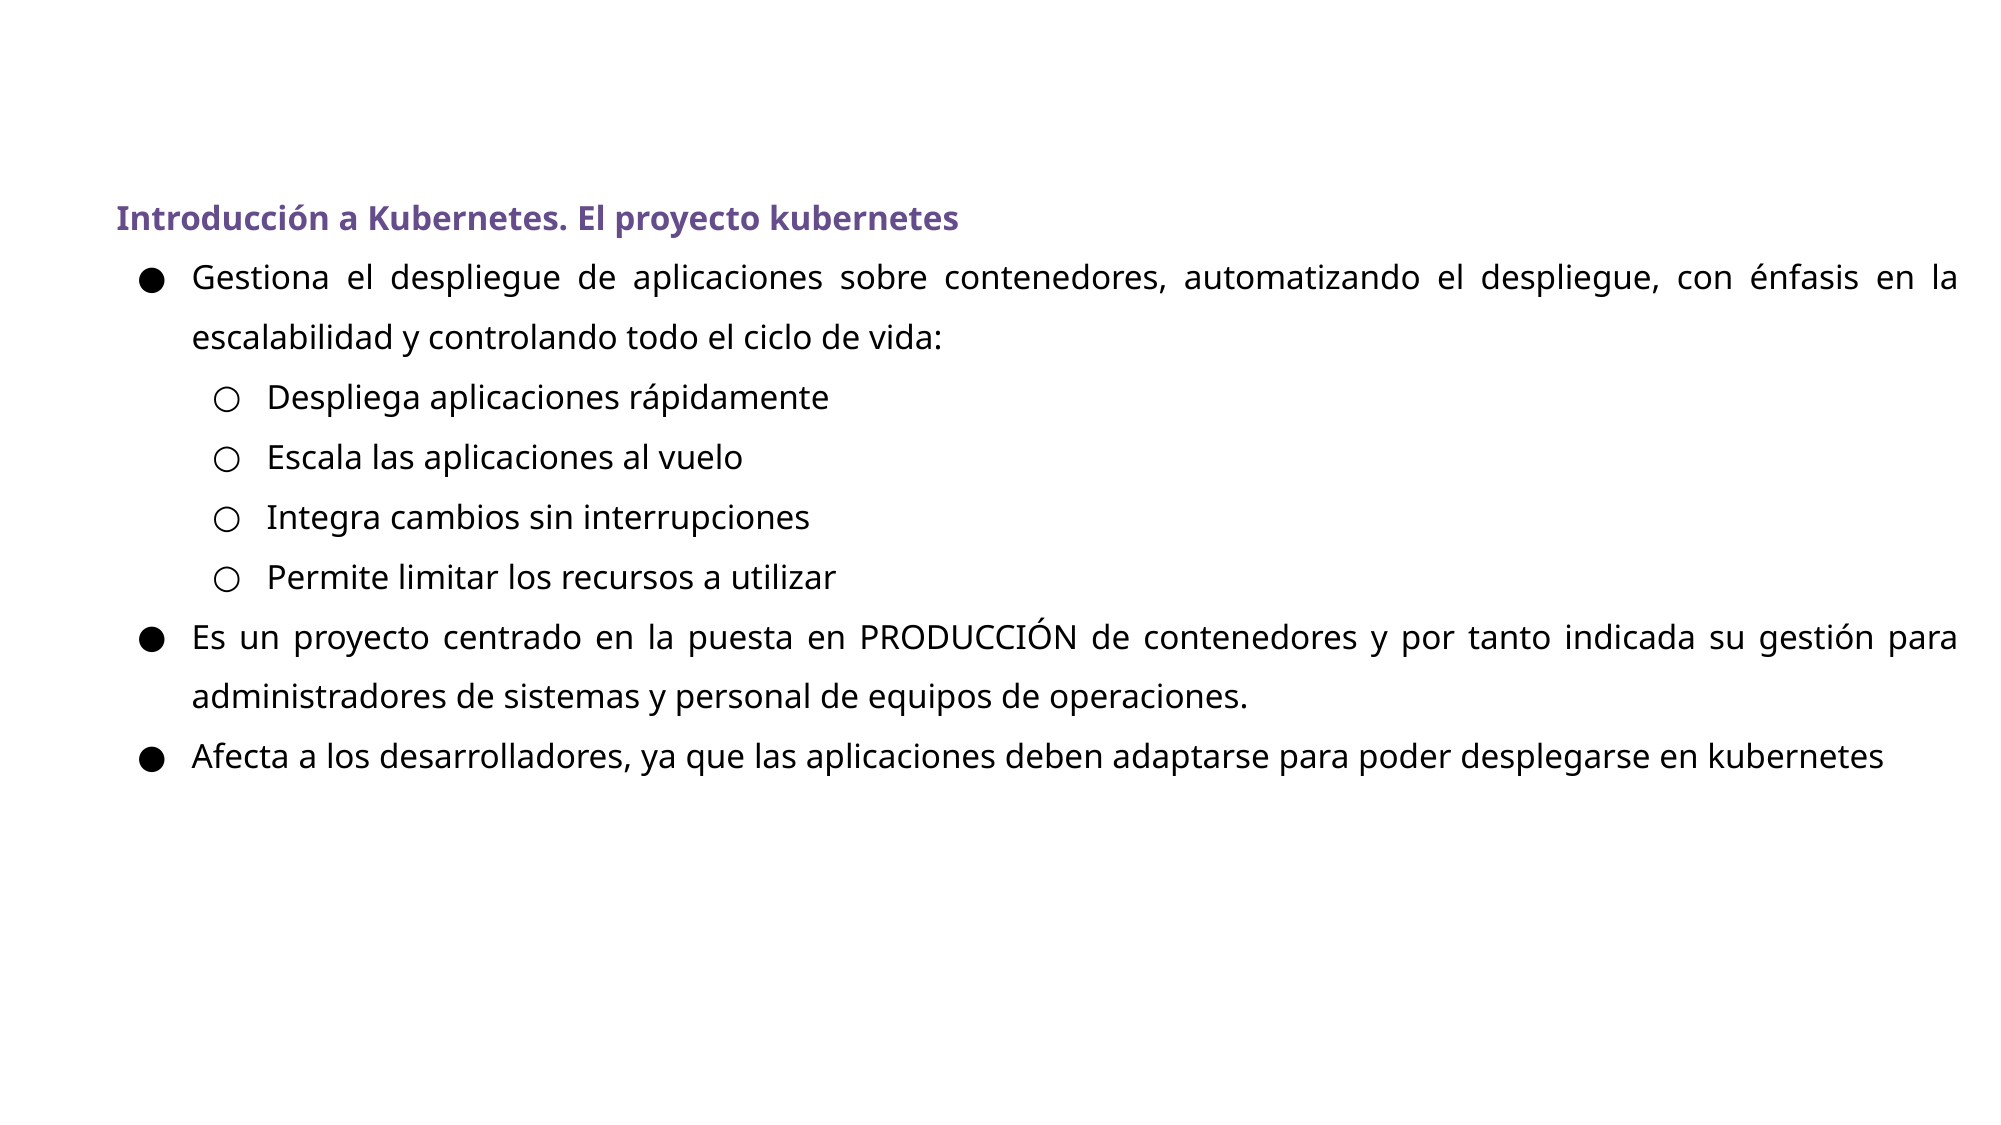

Introducción a Kubernetes. El proyecto kubernetes
Gestiona el despliegue de aplicaciones sobre contenedores, automatizando el despliegue, con énfasis en la escalabilidad y controlando todo el ciclo de vida:
Despliega aplicaciones rápidamente
Escala las aplicaciones al vuelo
Integra cambios sin interrupciones
Permite limitar los recursos a utilizar
Es un proyecto centrado en la puesta en PRODUCCIÓN de contenedores y por tanto indicada su gestión para administradores de sistemas y personal de equipos de operaciones.
Afecta a los desarrolladores, ya que las aplicaciones deben adaptarse para poder desplegarse en kubernetes